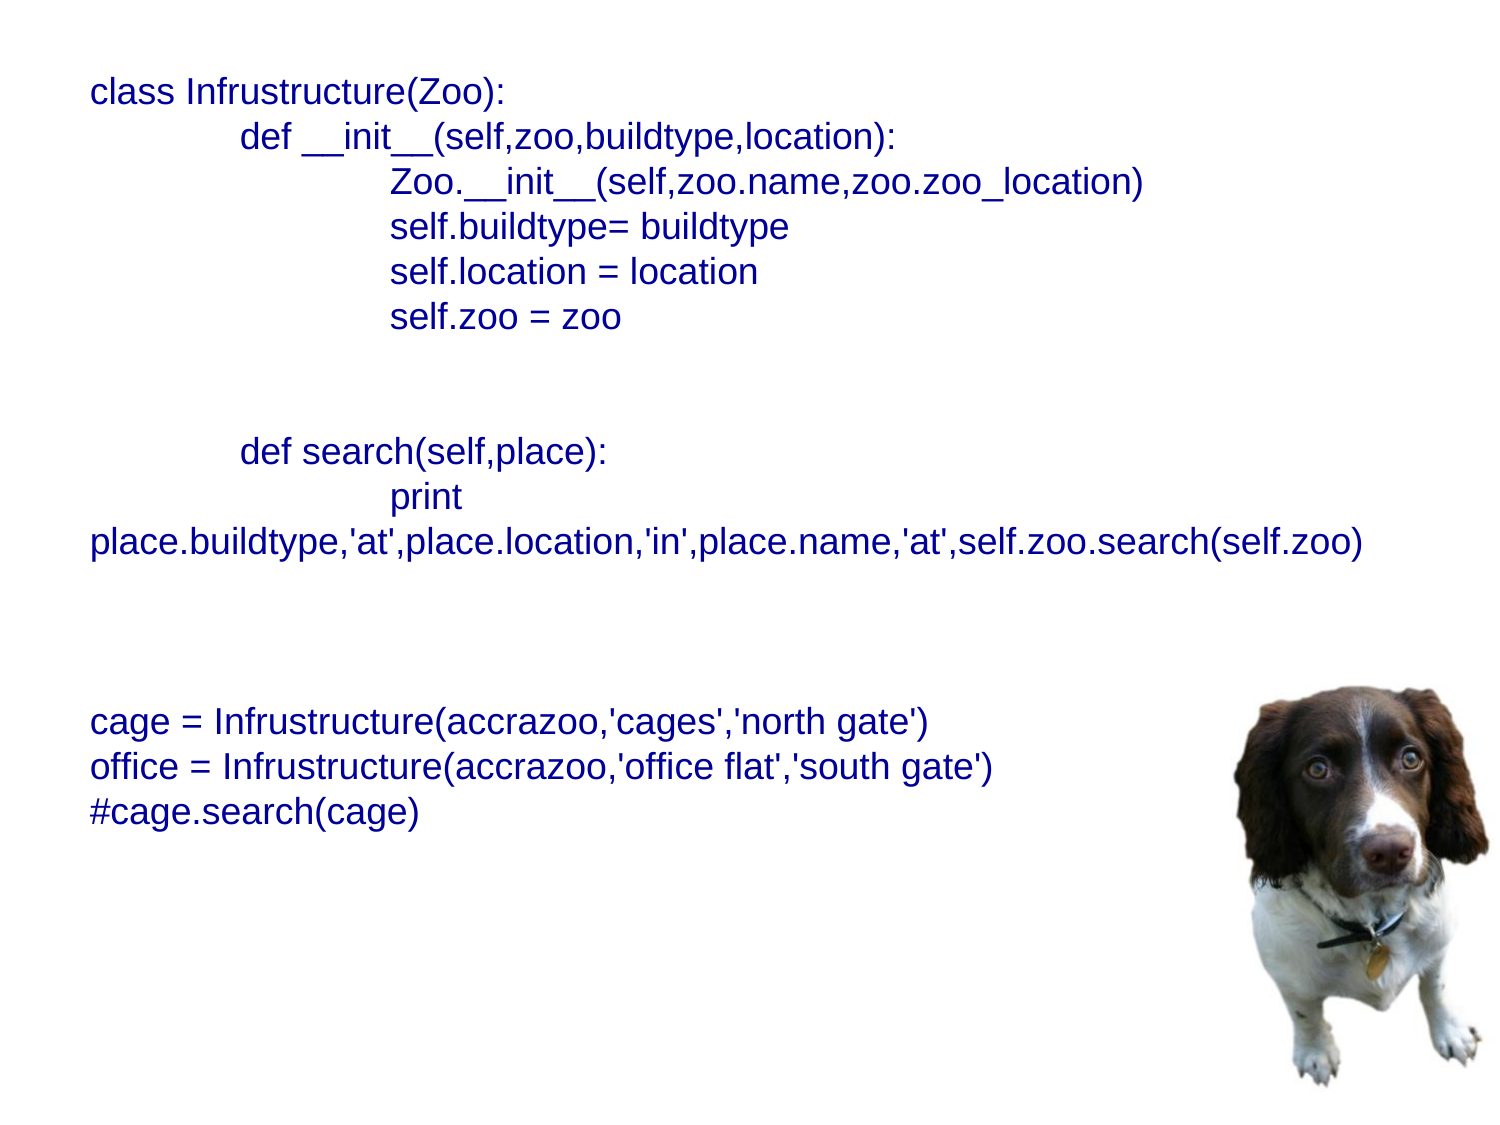

class Infrustructure(Zoo):
	def __init__(self,zoo,buildtype,location):
		Zoo.__init__(self,zoo.name,zoo.zoo_location)
		self.buildtype= buildtype
		self.location = location
		self.zoo = zoo
	def search(self,place):
		print place.buildtype,'at',place.location,'in',place.name,'at',self.zoo.search(self.zoo)
cage = Infrustructure(accrazoo,'cages','north gate')
office = Infrustructure(accrazoo,'office flat','south gate')
#cage.search(cage)